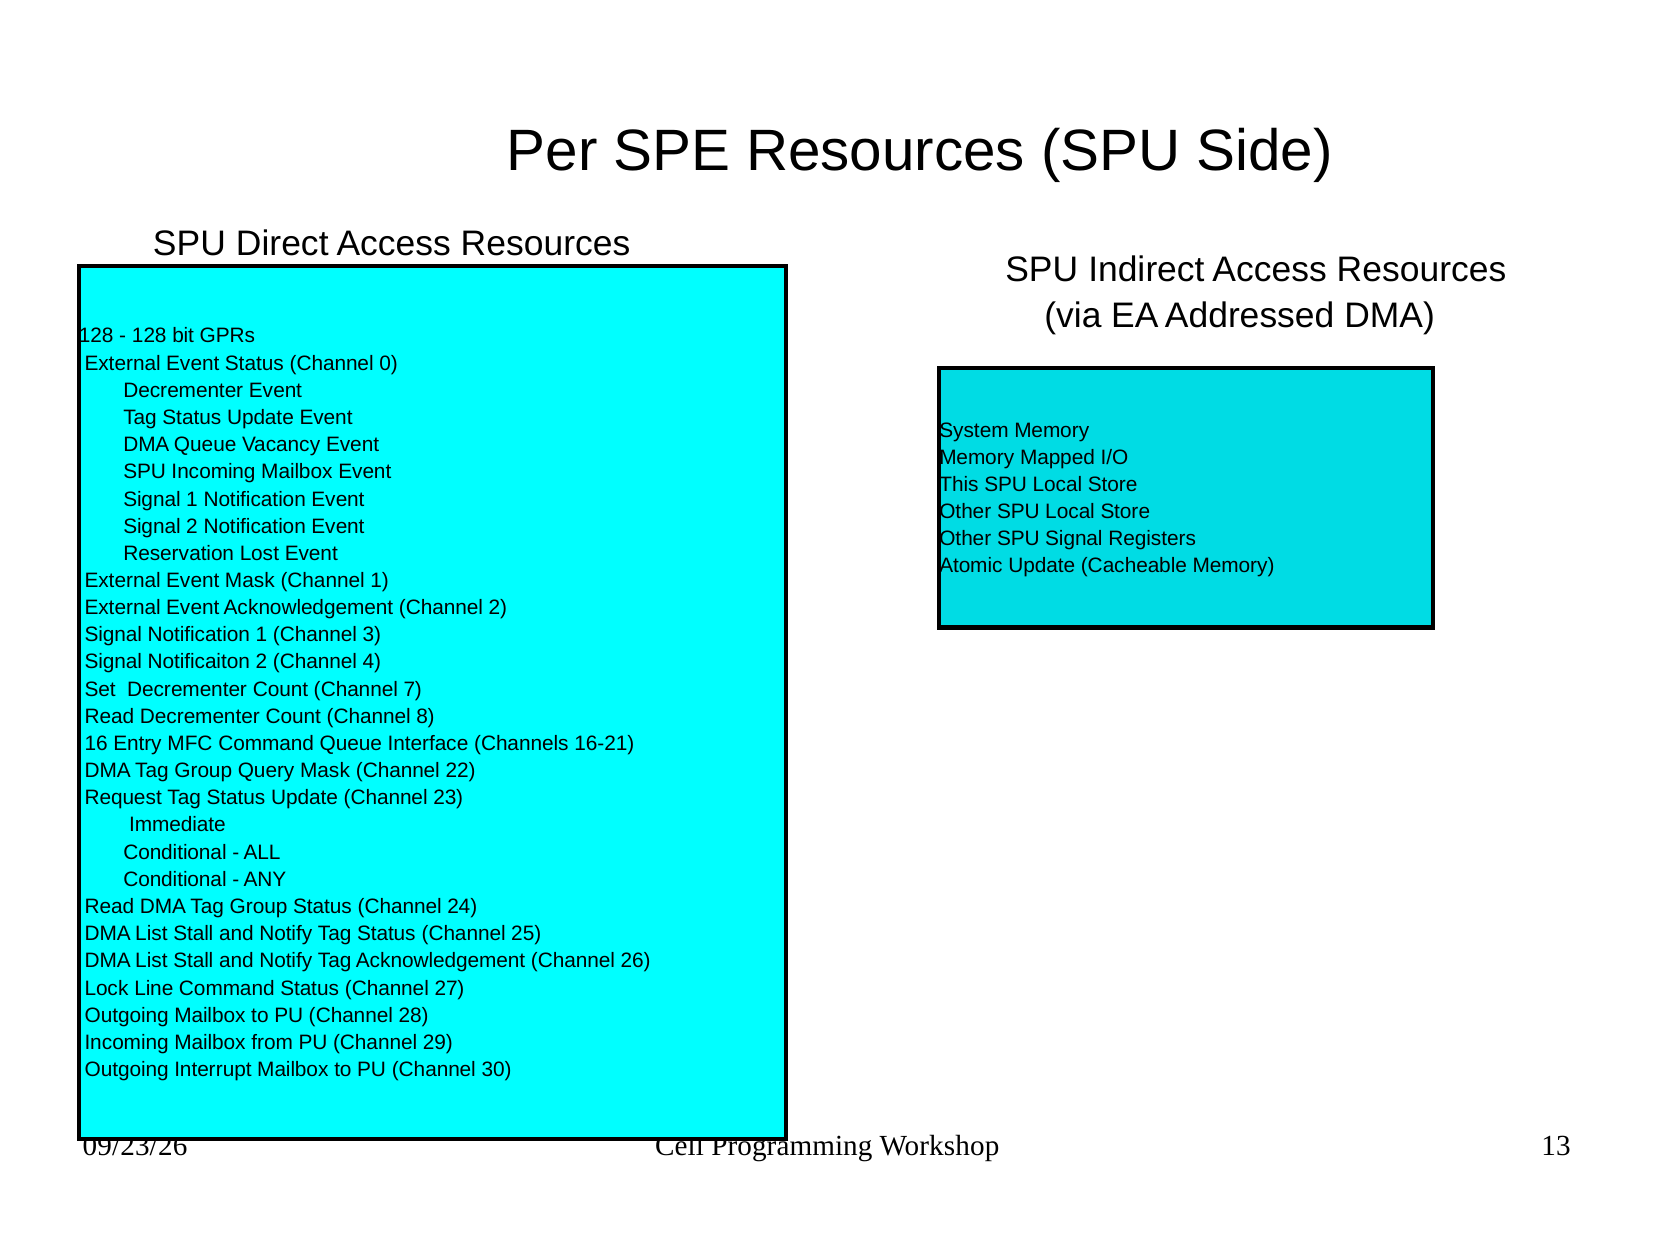

Per SPE Resources (SPU Side)
SPU Direct Access Resources
SPU Indirect Access Resources
 (via EA Addressed DMA)
128 - 128 bit GPRs
 External Event Status (Channel 0)
Decrementer Event
Tag Status Update Event
DMA Queue Vacancy Event
SPU Incoming Mailbox Event
Signal 1 Notification Event
Signal 2 Notification Event
Reservation Lost Event
 External Event Mask (Channel 1)
 External Event Acknowledgement (Channel 2)
 Signal Notification 1 (Channel 3)
 Signal Notificaiton 2 (Channel 4)
 Set Decrementer Count (Channel 7)
 Read Decrementer Count (Channel 8)
 16 Entry MFC Command Queue Interface (Channels 16-21)
 DMA Tag Group Query Mask (Channel 22)
 Request Tag Status Update (Channel 23)
 Immediate
Conditional - ALL
Conditional - ANY
 Read DMA Tag Group Status (Channel 24)
 DMA List Stall and Notify Tag Status (Channel 25)
 DMA List Stall and Notify Tag Acknowledgement (Channel 26)
 Lock Line Command Status (Channel 27)
 Outgoing Mailbox to PU (Channel 28)
 Incoming Mailbox from PU (Channel 29)
 Outgoing Interrupt Mailbox to PU (Channel 30)
System Memory
Memory Mapped I/O
This SPU Local Store
Other SPU Local Store
Other SPU Signal Registers
Atomic Update (Cacheable Memory)
Cell Programming Workshop
13